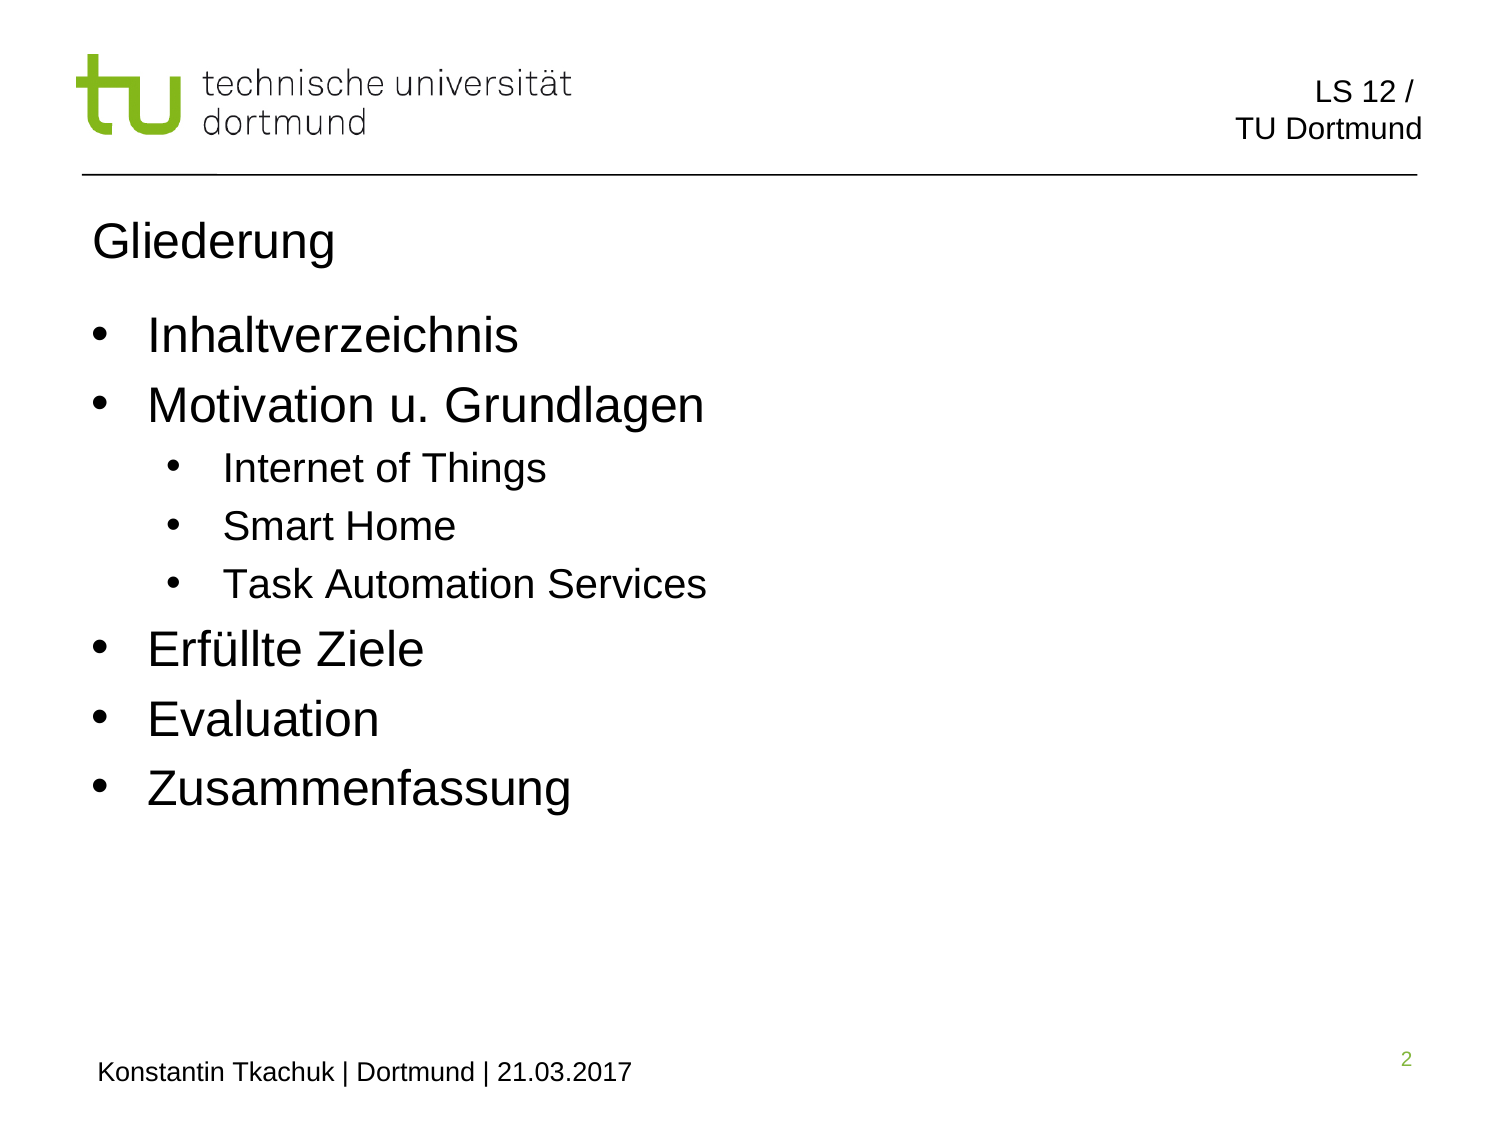

# Gliederung
Inhaltverzeichnis
Motivation u. Grundlagen
Internet of Things
Smart Home
Task Automation Services
Erfüllte Ziele
Evaluation
Zusammenfassung
Konstantin Tkachuk | Dortmund | 21.03.2017